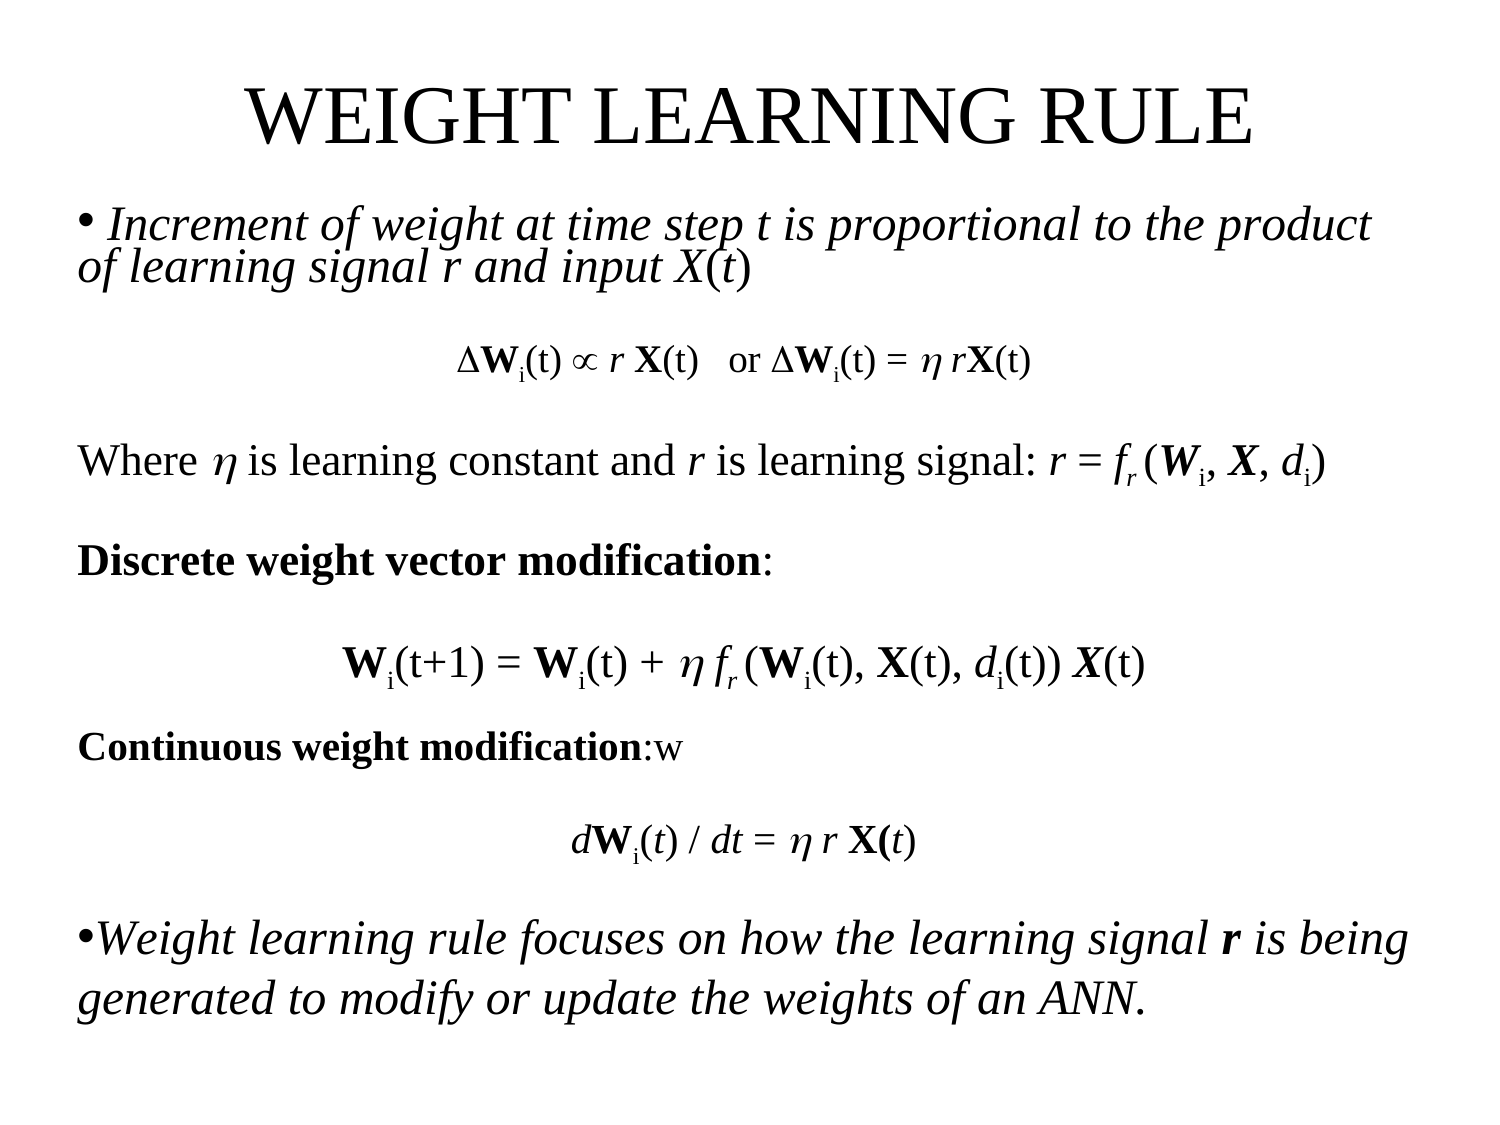

# WEIGHT LEARNING RULE
 Increment of weight at time step t is proportional to the product of learning signal r and input X(t)
Wi(t)  r X(t) or Wi(t) =  rX(t)
Where  is learning constant and r is learning signal: r = fr (Wi, X, di)
Discrete weight vector modification:
Wi(t+1) = Wi(t) +  fr (Wi(t), X(t), di(t)) X(t)
Continuous weight modification:w
dWi(t) / dt =  r X(t)
Weight learning rule focuses on how the learning signal r is being generated to modify or update the weights of an ANN.